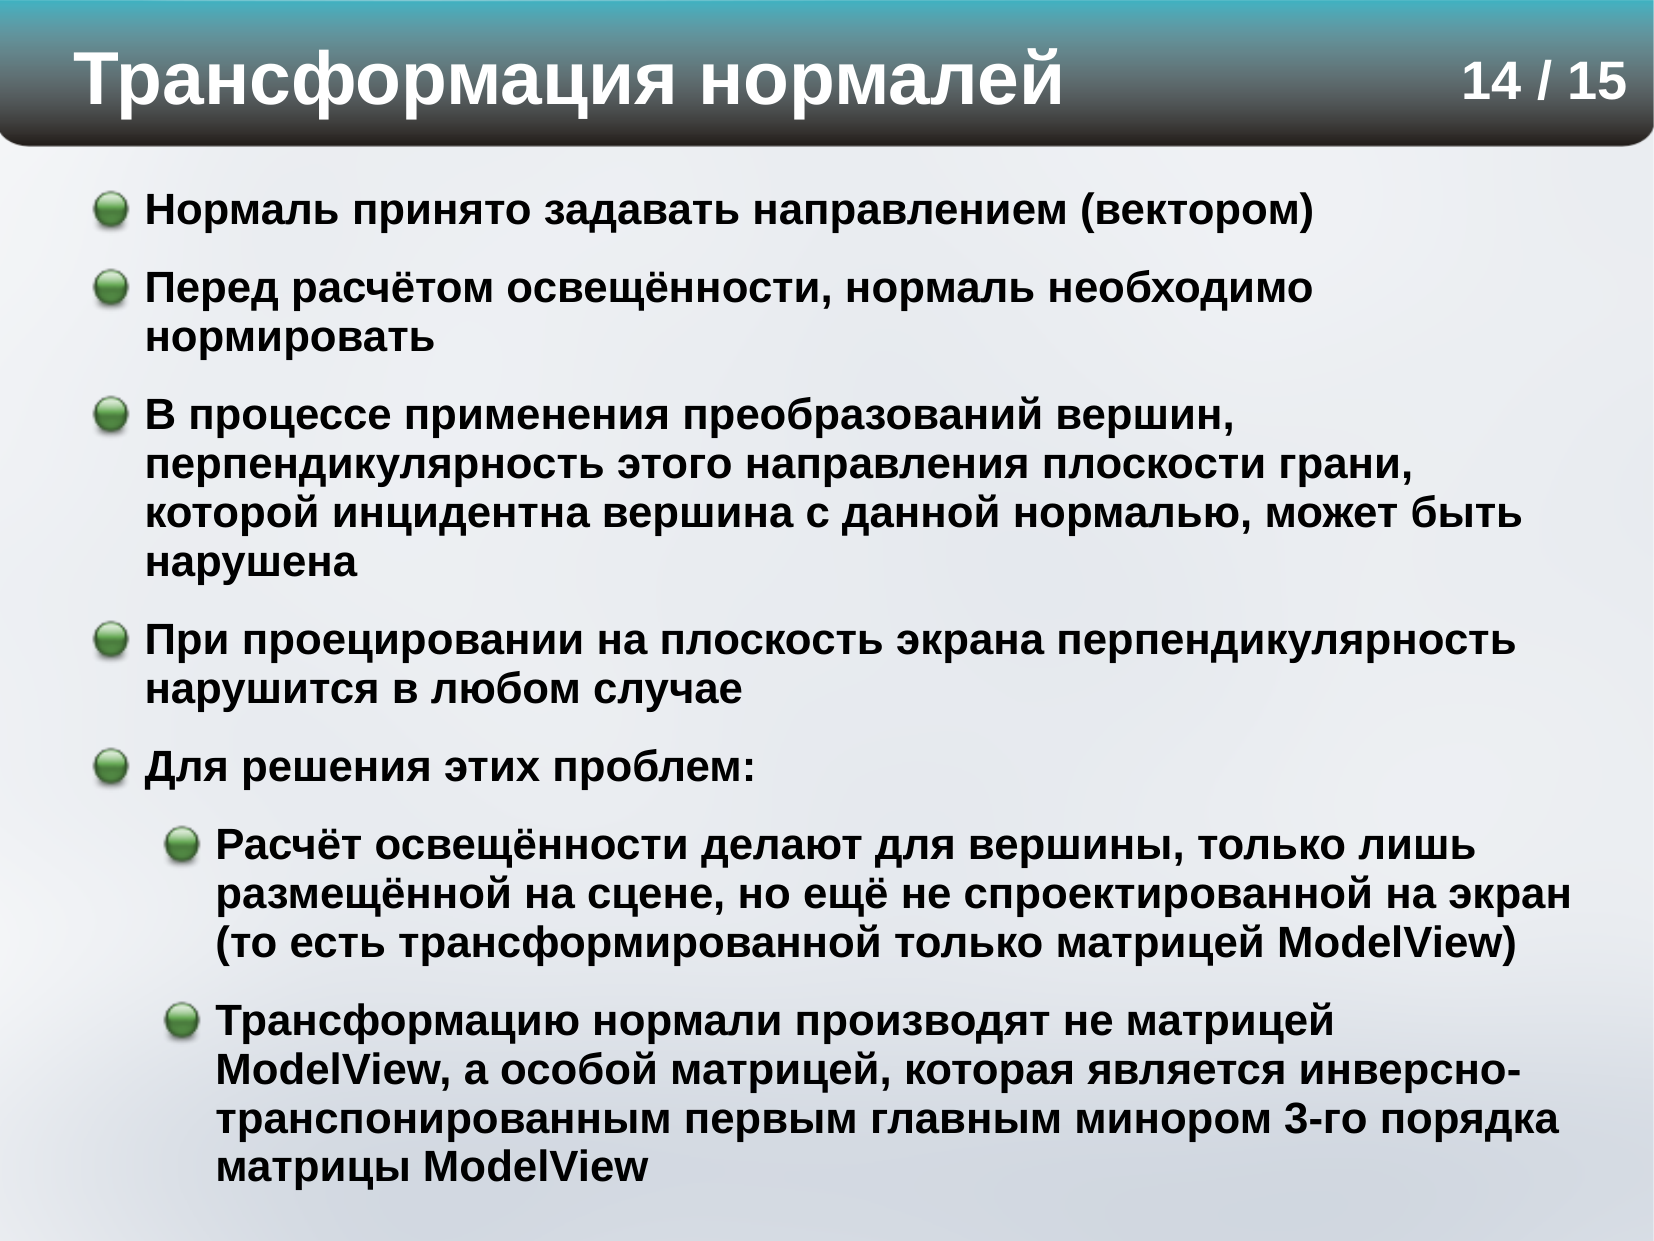

Трансформация нормалей
Нормаль принято задавать направлением (вектором)
Перед расчётом освещённости, нормаль необходимо нормировать
В процессе применения преобразований вершин, перпендикулярность этого направления плоскости грани, которой инцидентна вершина с данной нормалью, может быть нарушена
При проецировании на плоскость экрана перпендикулярность нарушится в любом случае
Для решения этих проблем:
Расчёт освещённости делают для вершины, только лишь размещённой на сцене, но ещё не спроектированной на экран (то есть трансформированной только матрицей ModelView)
Трансформацию нормали производят не матрицей ModelView, а особой матрицей, которая является инверсно-транспонированным первым главным минором 3-го порядка матрицы ModelView